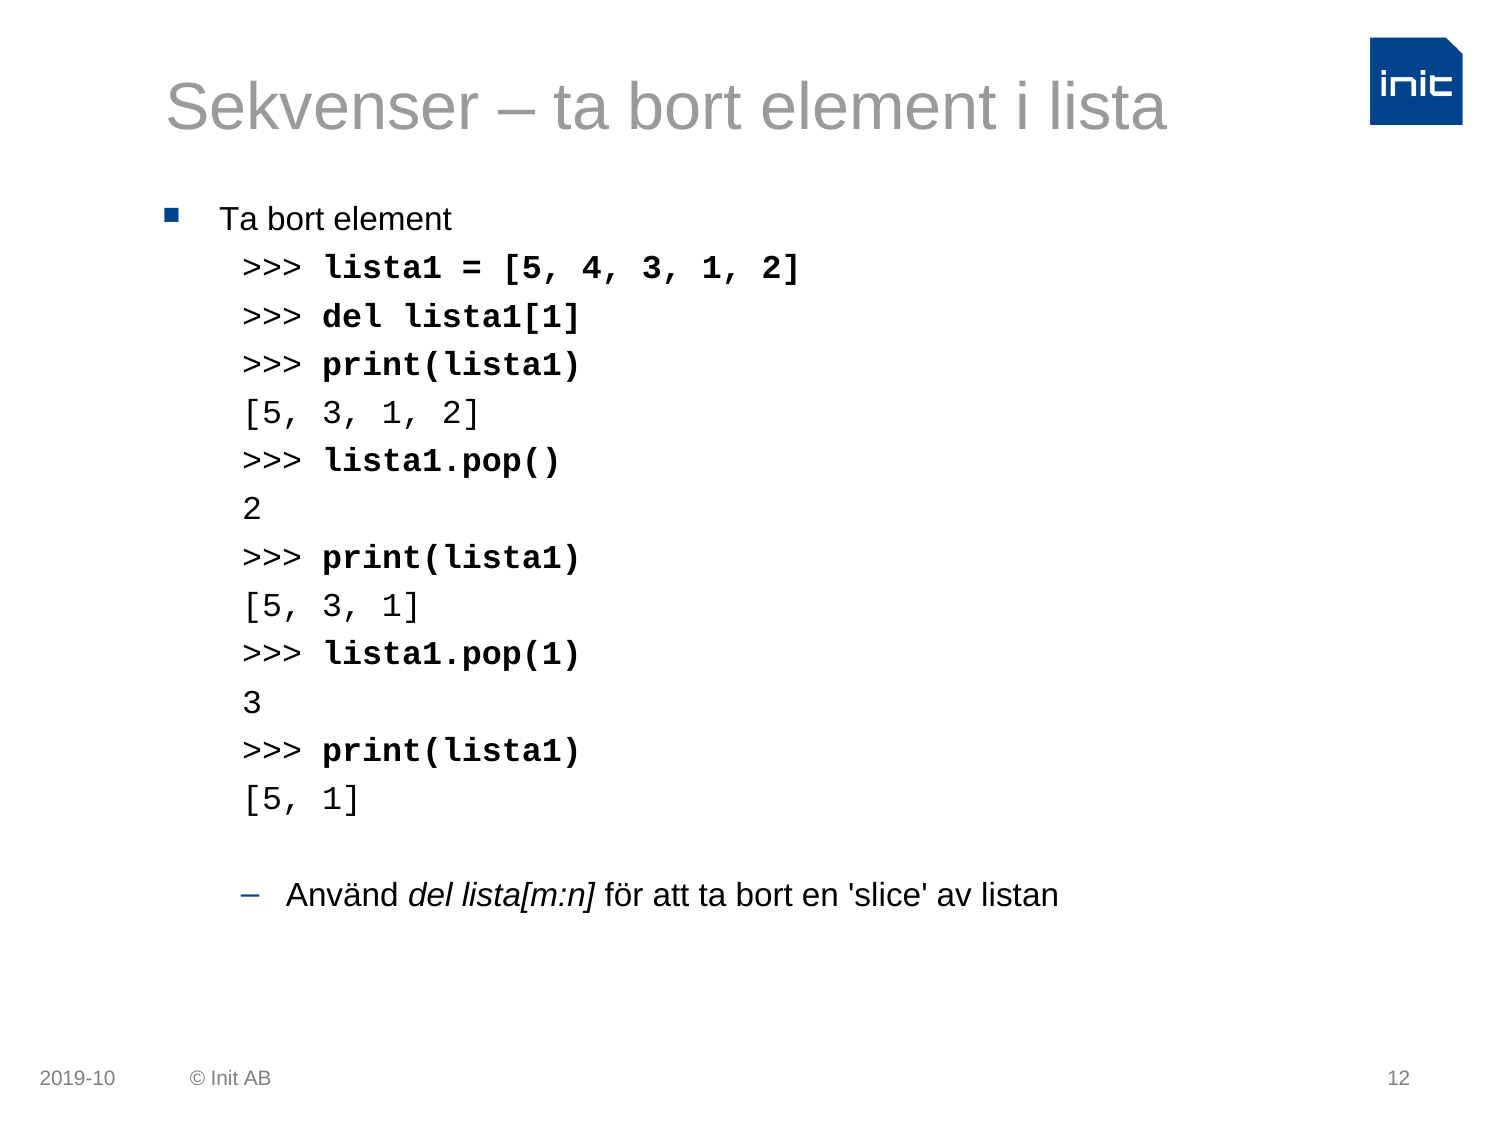

Sekvenser – ta bort element i lista
Ta bort element
>>> lista1 = [5, 4, 3, 1, 2]
>>> del lista1[1]
>>> print(lista1)
[5, 3, 1, 2]
>>> lista1.pop()
2
>>> print(lista1)
[5, 3, 1]
>>> lista1.pop(1)
3
>>> print(lista1)
[5, 1]
Använd del lista[m:n] för att ta bort en 'slice' av listan
2019-10
© Init AB